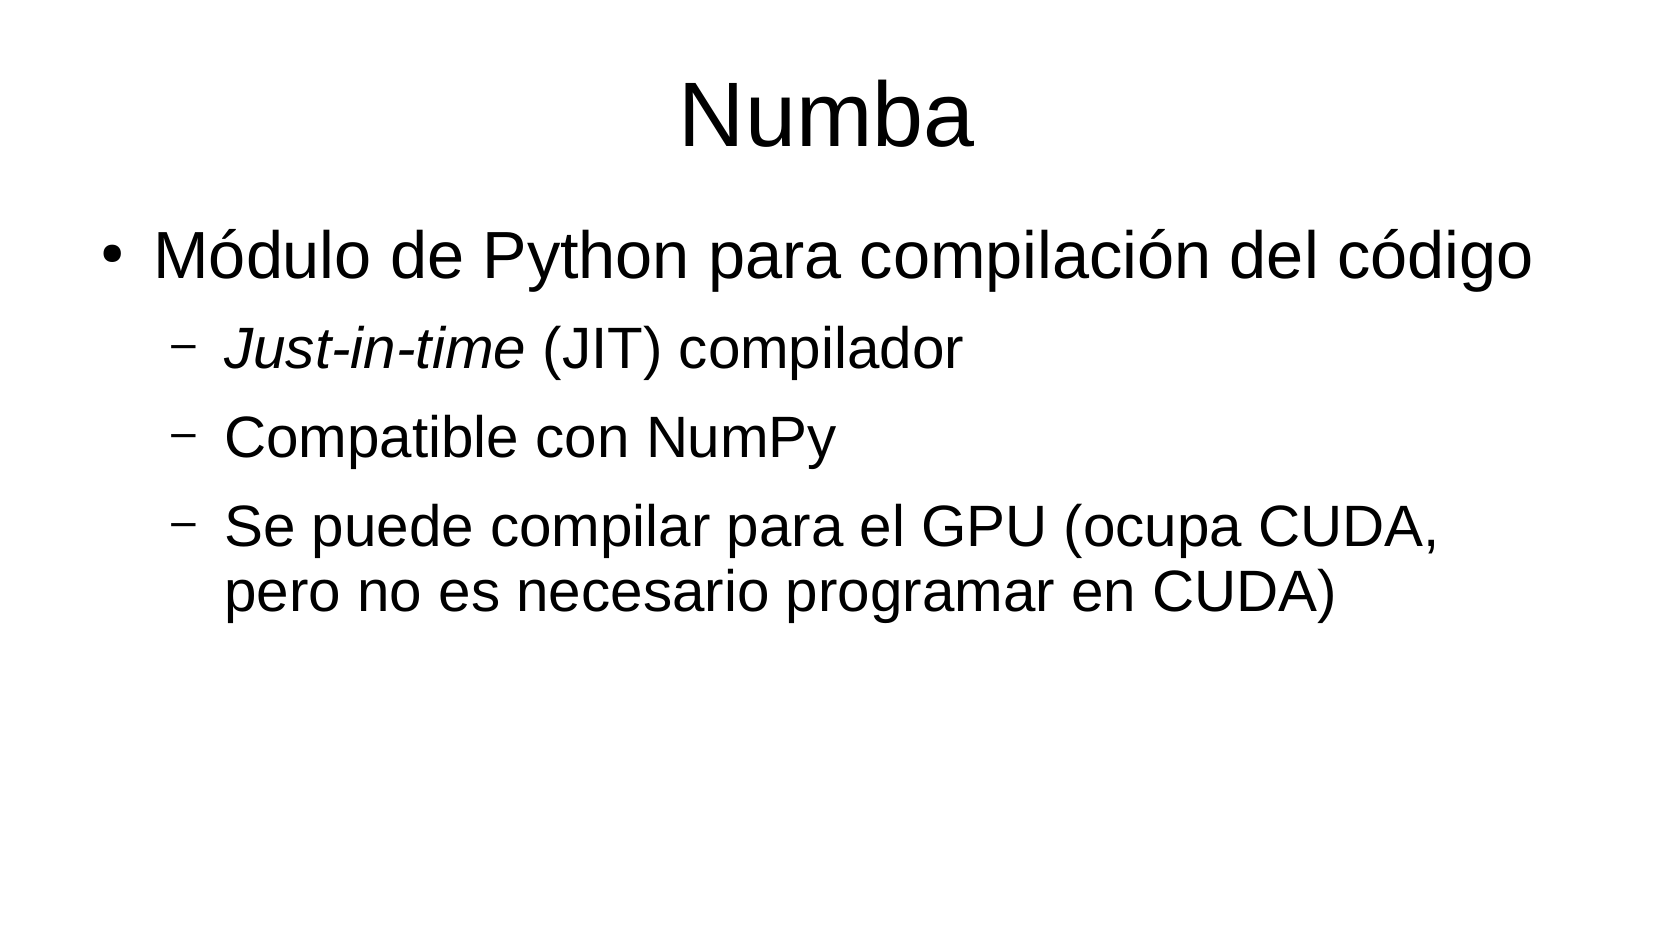

# Numba
Módulo de Python para compilación del código
Just-in-time (JIT) compilador
Compatible con NumPy
Se puede compilar para el GPU (ocupa CUDA, pero no es necesario programar en CUDA)